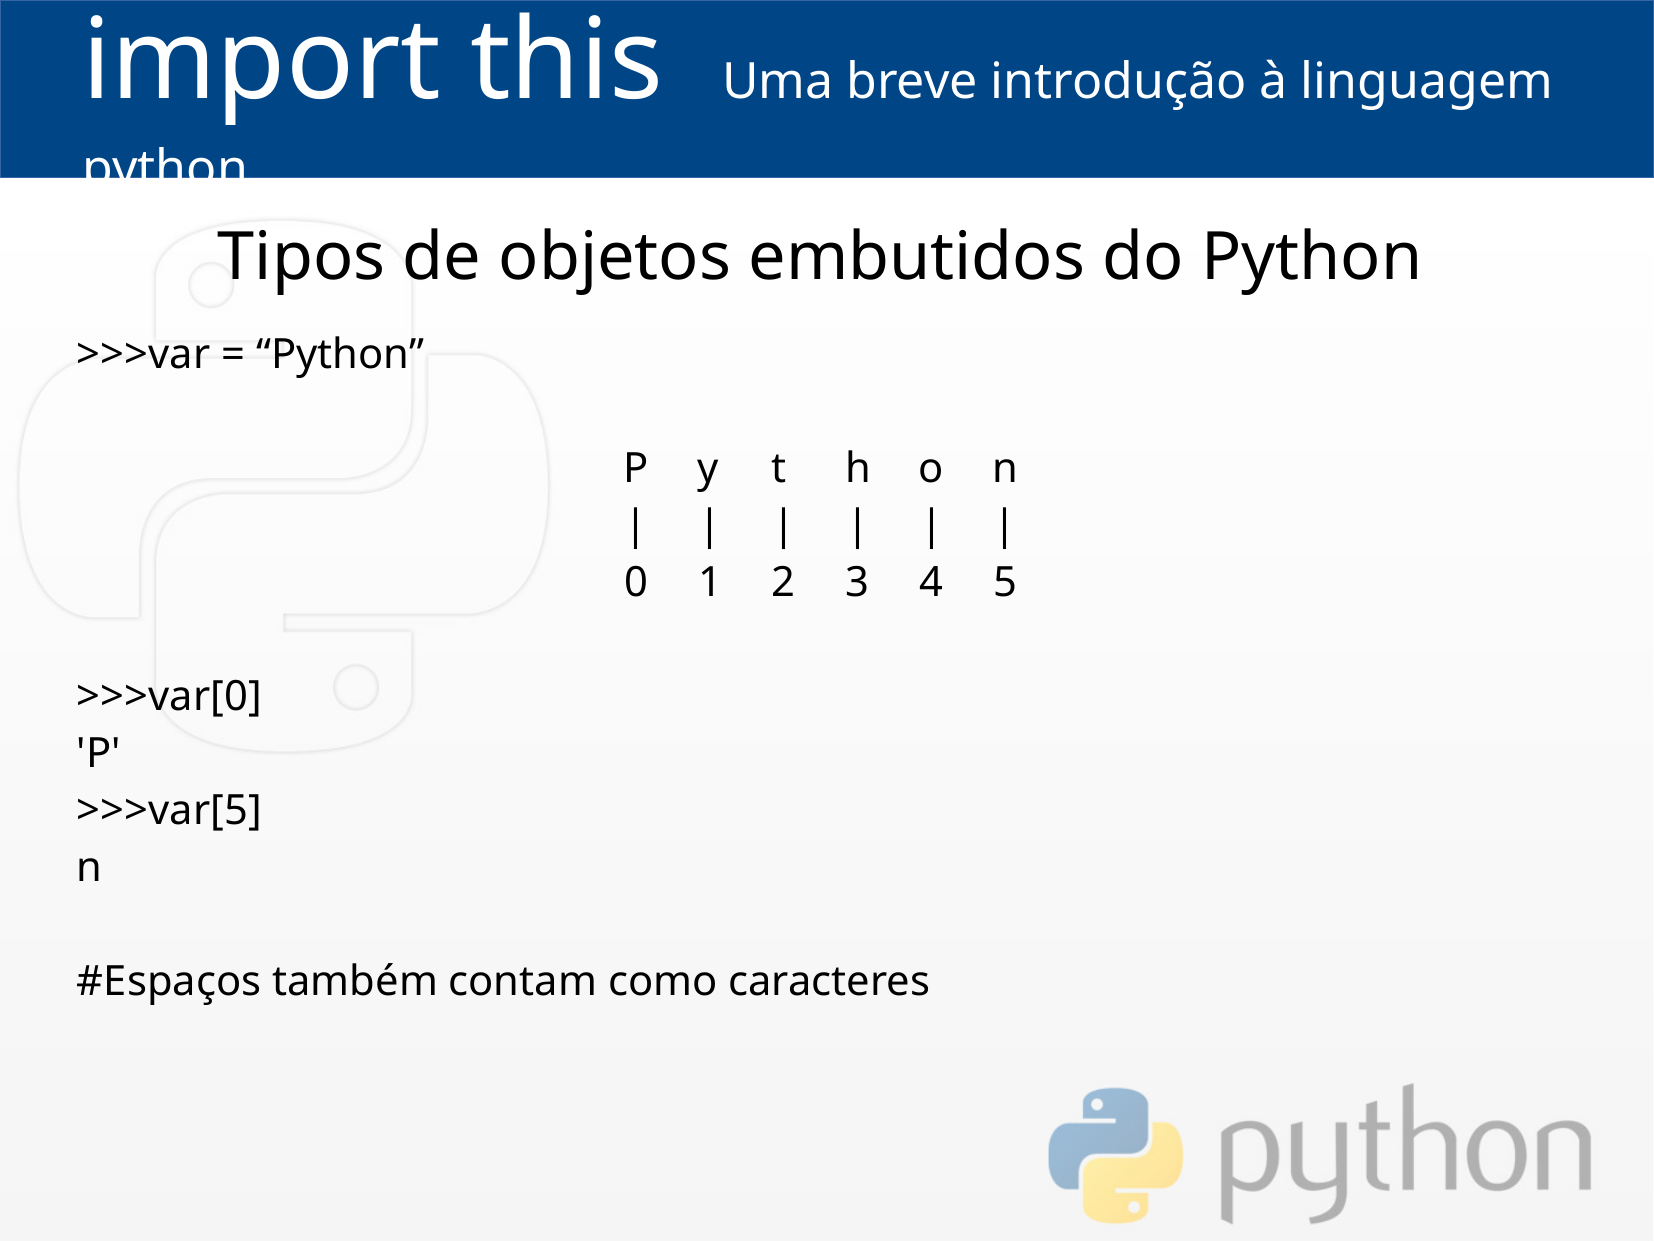

import this Uma breve introdução à linguagem python
Tipos de objetos embutidos do Python
# >>>var = “Python”
P	y	t	h	o	n
|	|	|	|	|	|
0	1	2	3	4	5
>>>var[0]
'P'
>>>var[5]
n
#Espaços também contam como caracteres